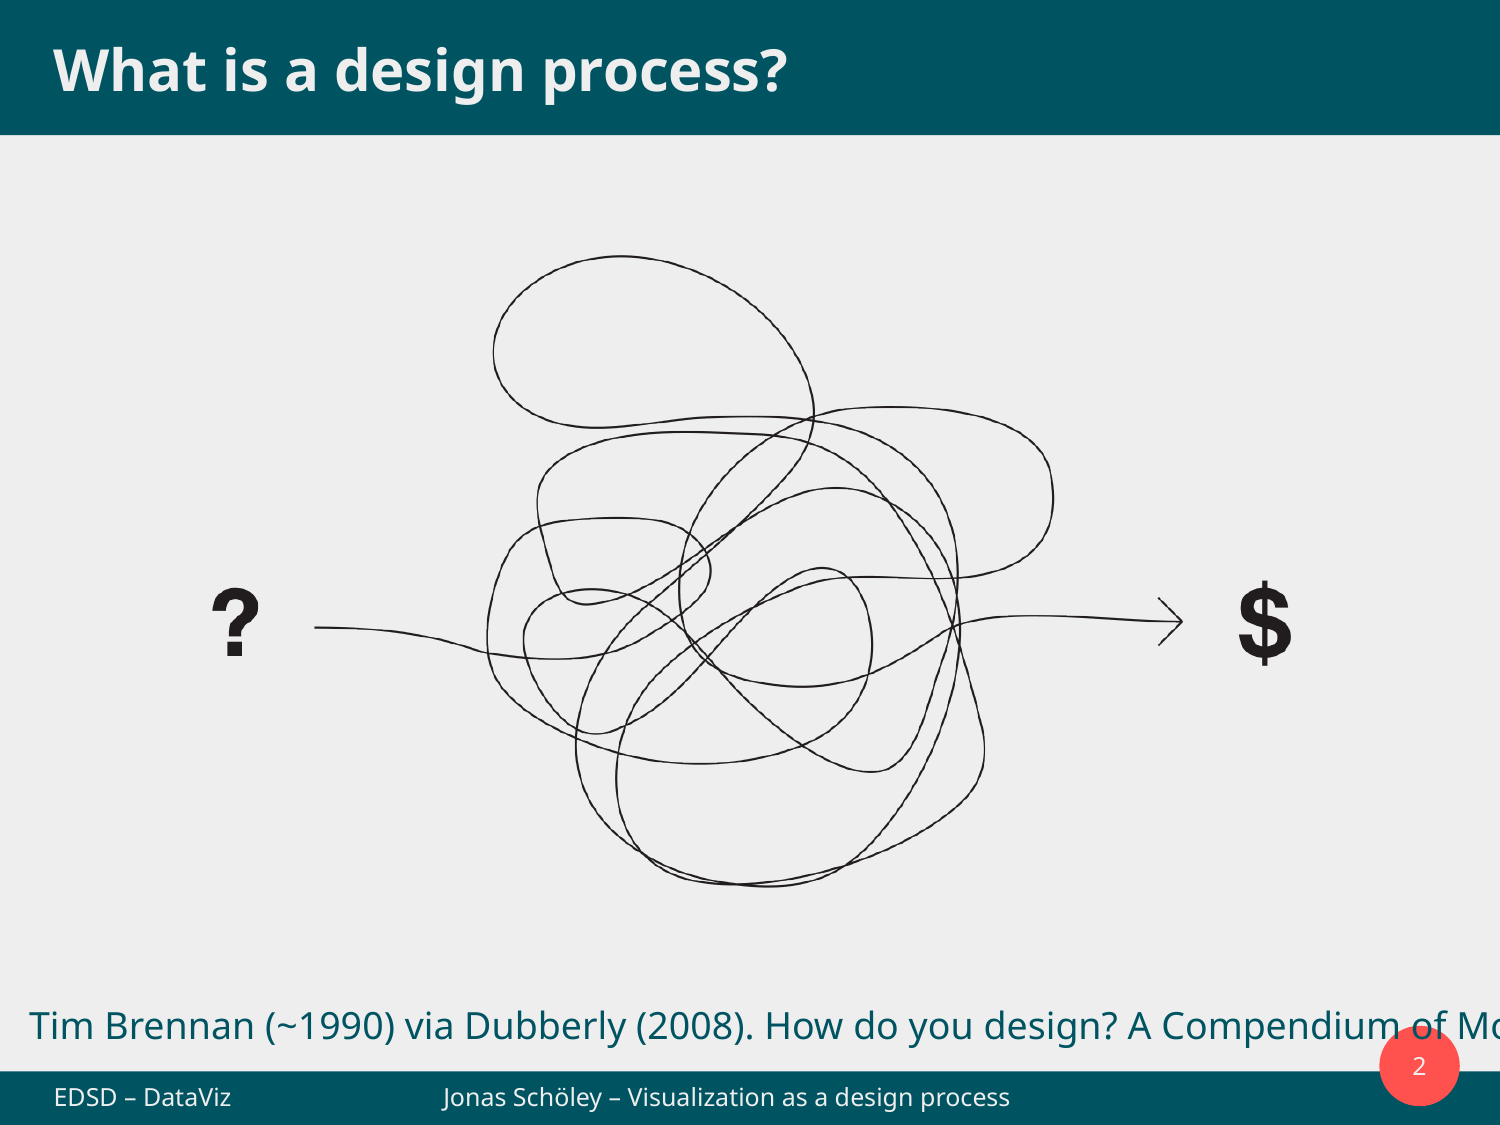

# What is a design process?
Tim Brennan (~1990) via Dubberly (2008). How do you design? A Compendium of Models.
2
EDSD – DataViz
Jonas Schöley – Visualization as a design process